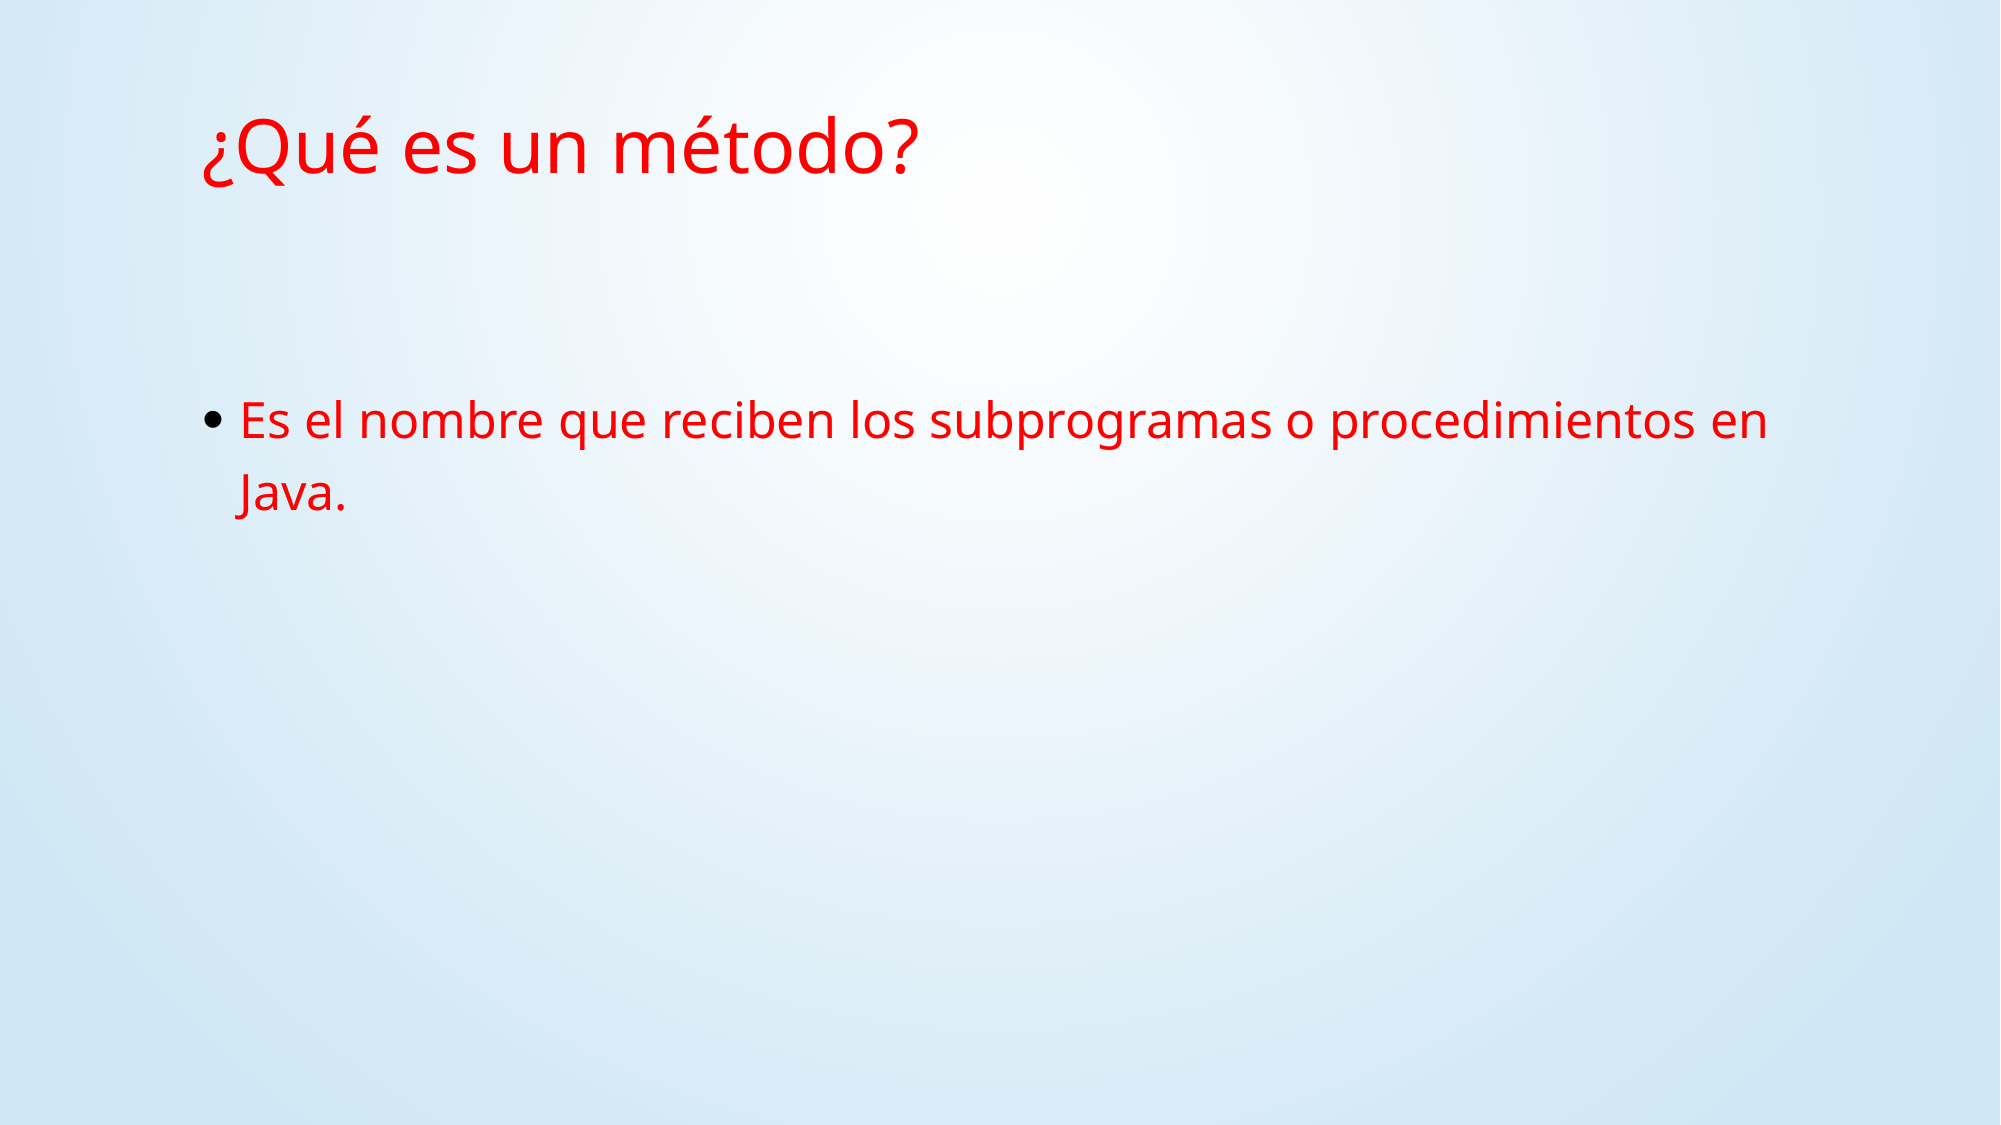

# ¿Qué es un método?
Es el nombre que reciben los subprogramas o procedimientos en Java.